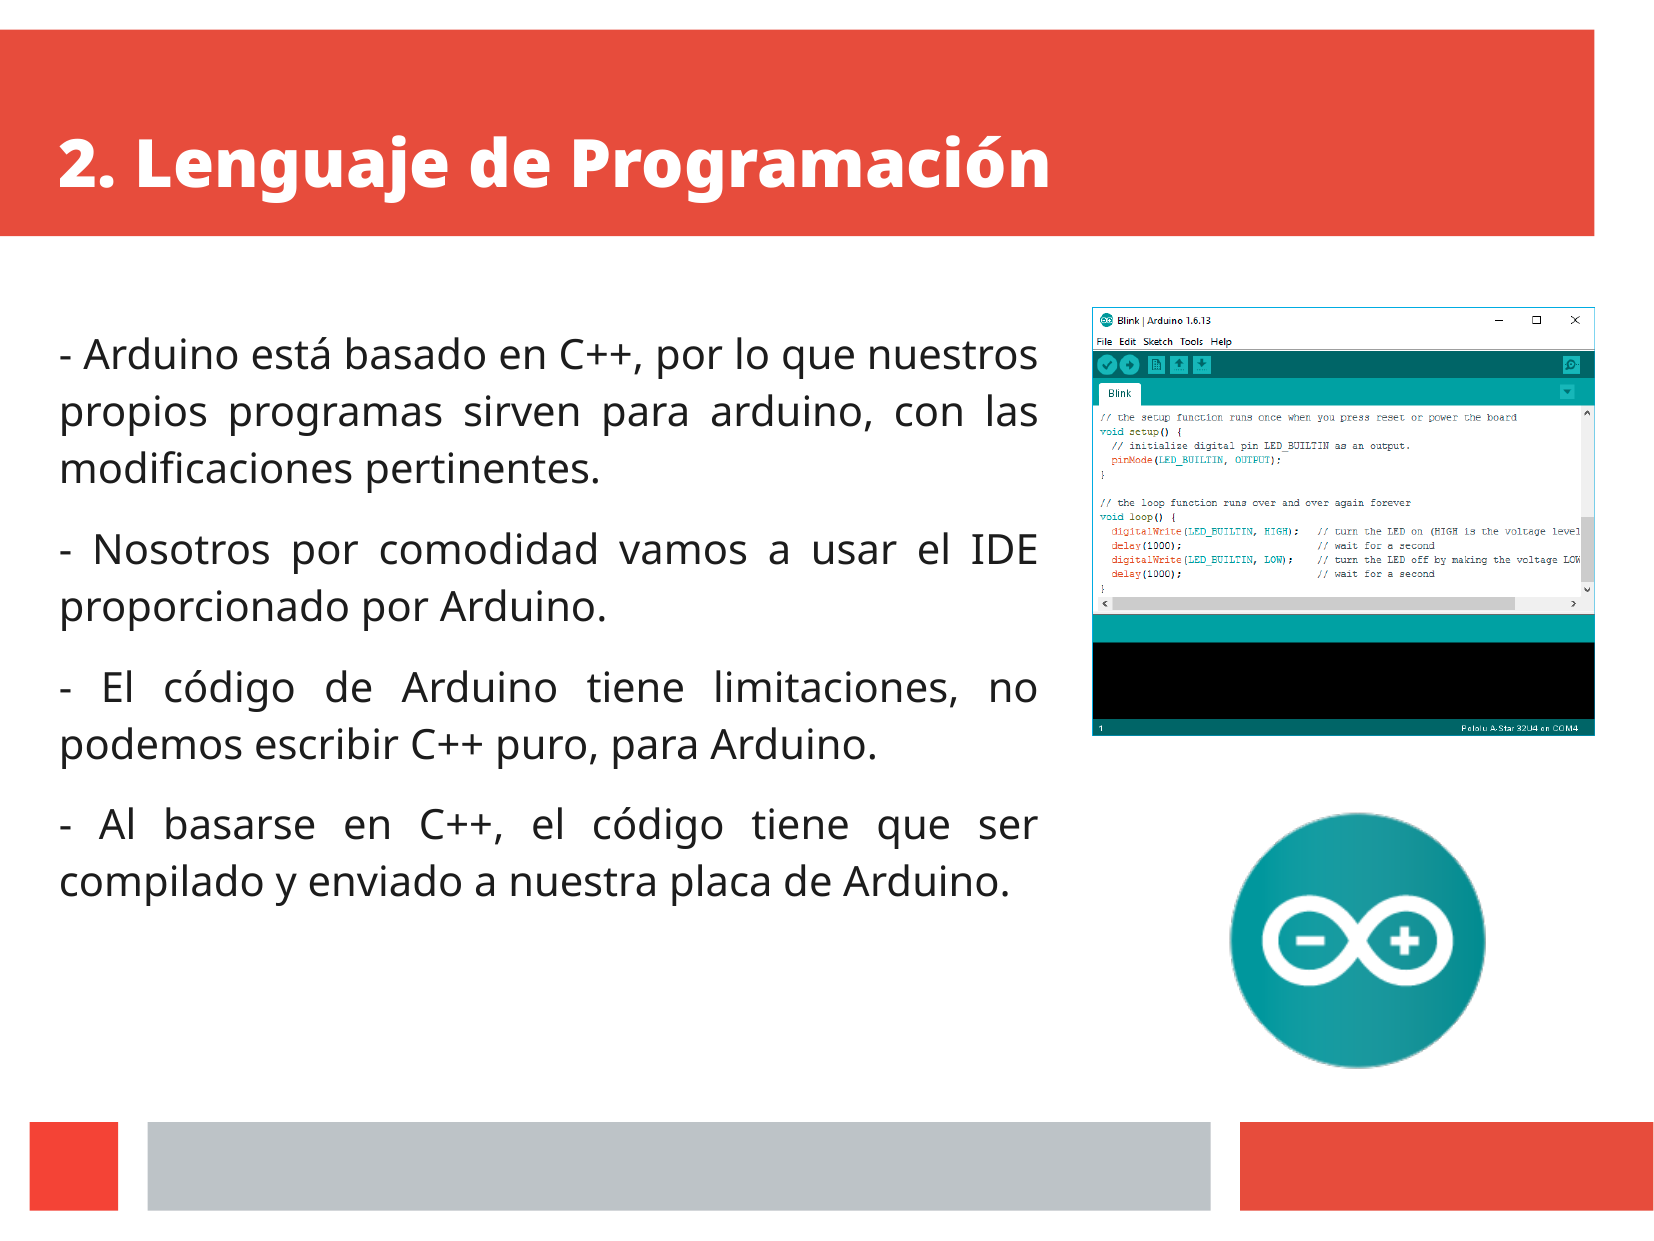

# 2. Lenguaje de Programación
- Arduino está basado en C++, por lo que nuestros propios programas sirven para arduino, con las modificaciones pertinentes.
- Nosotros por comodidad vamos a usar el IDE proporcionado por Arduino.
- El código de Arduino tiene limitaciones, no podemos escribir C++ puro, para Arduino.
- Al basarse en C++, el código tiene que ser compilado y enviado a nuestra placa de Arduino.